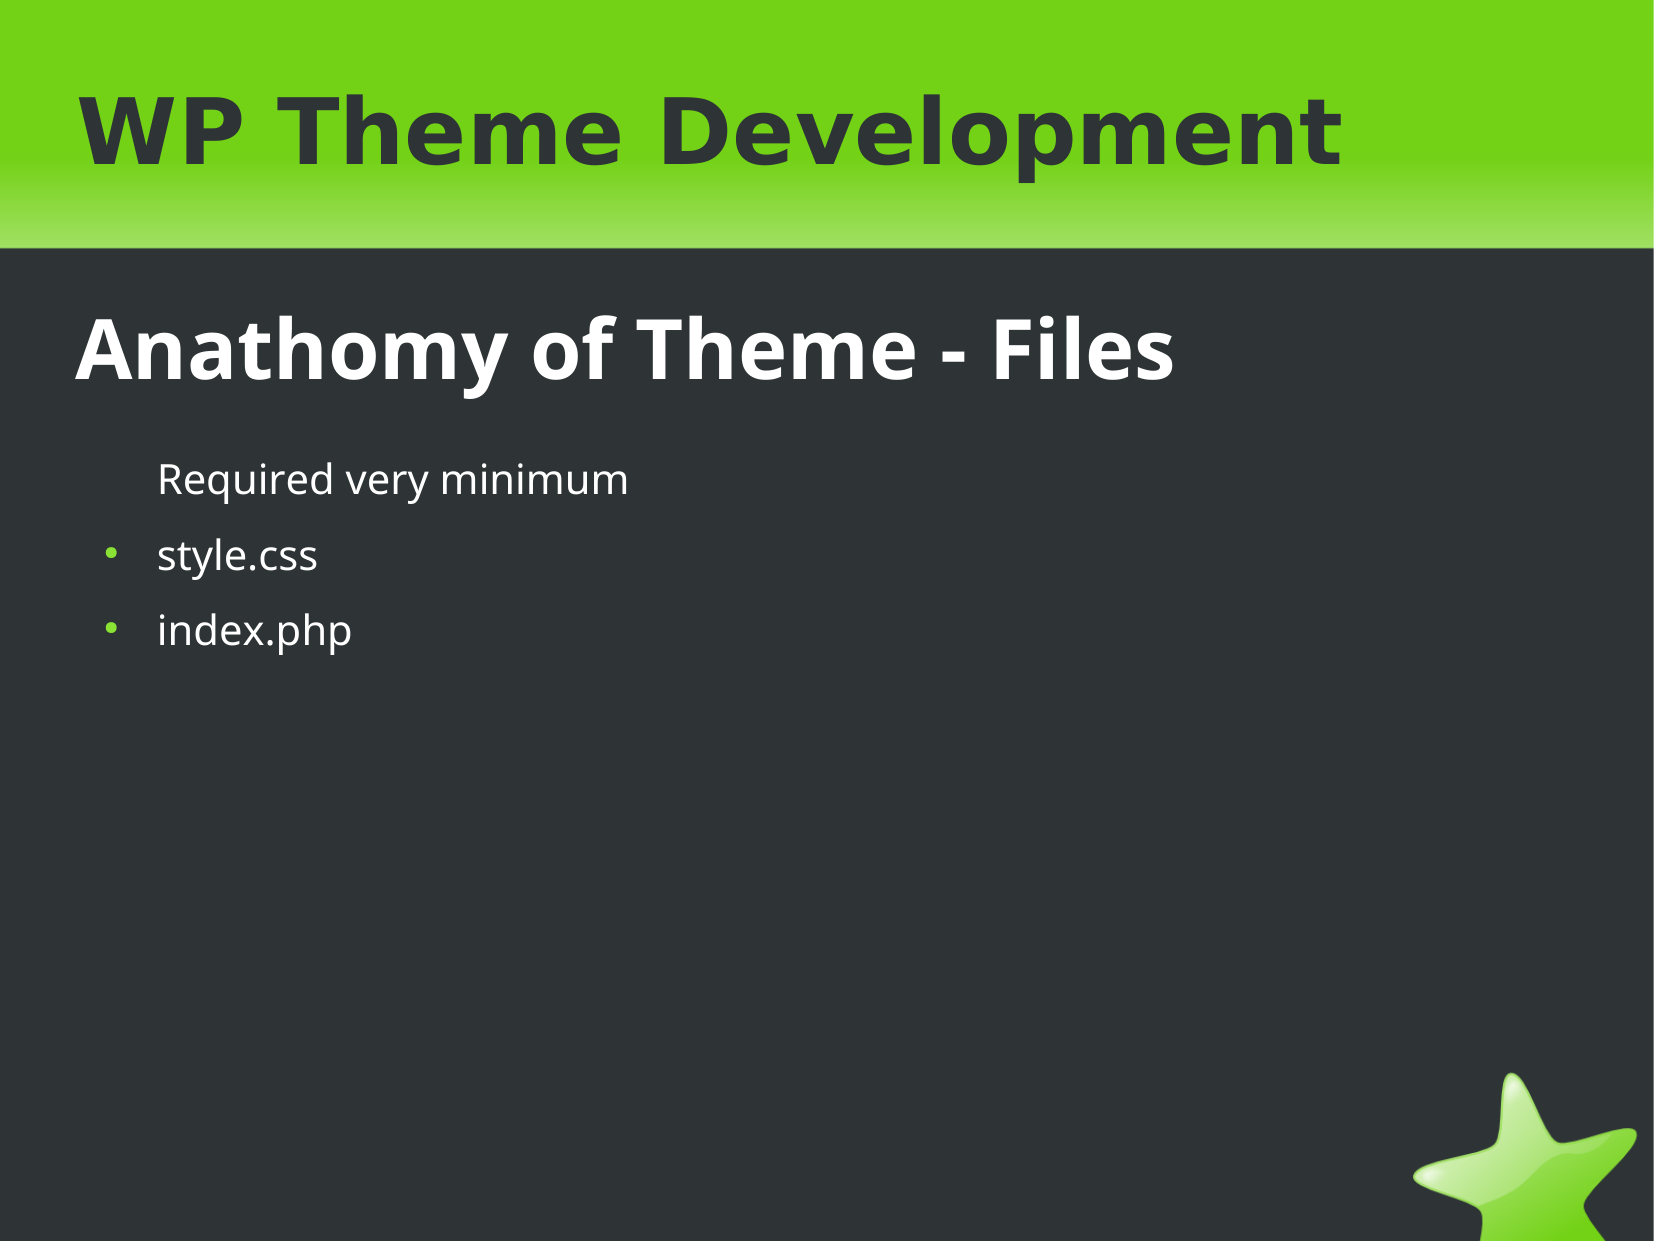

# WP Theme Development
Anathomy of Theme - Files
Required very minimum
style.css
index.php